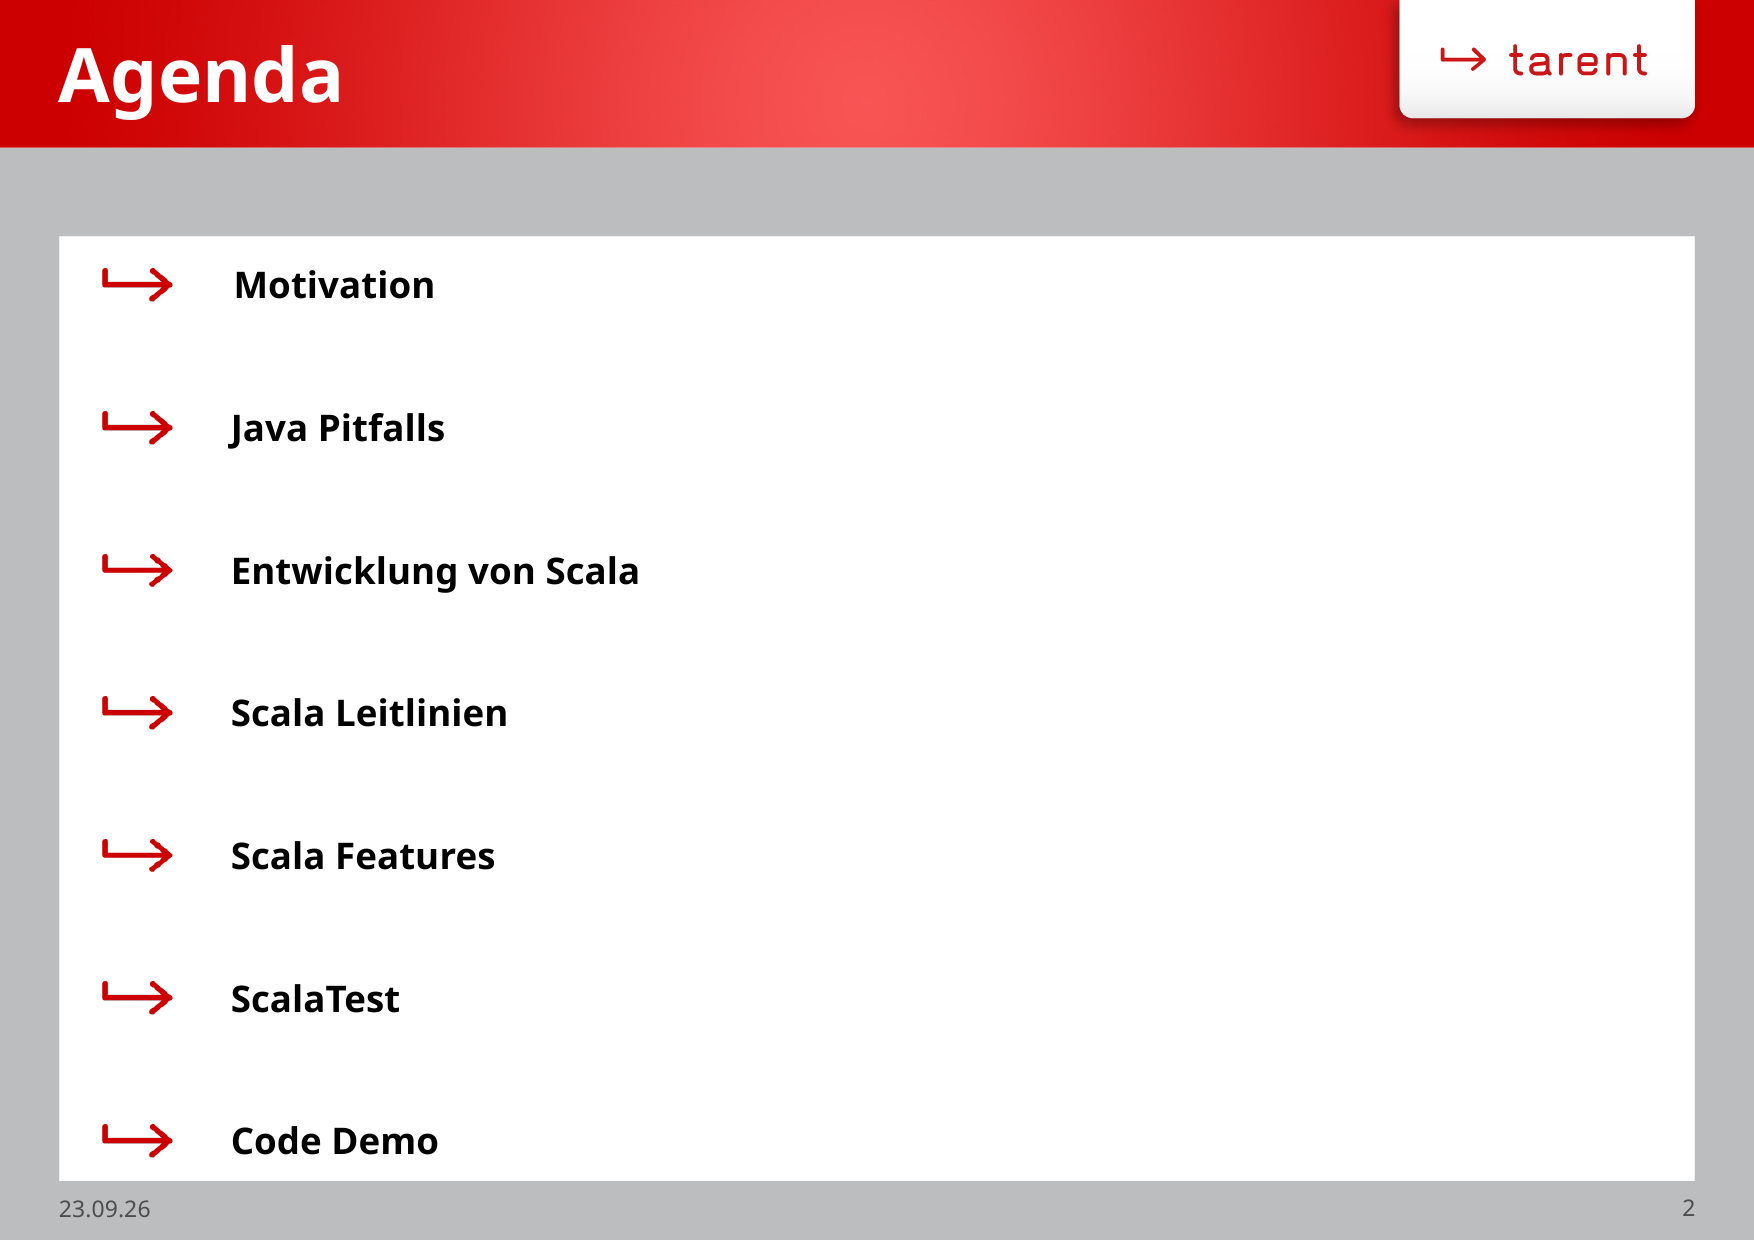

# Agenda
Motivation
Java Pitfalls
Entwicklung von Scala
Scala Leitlinien
Scala Features
ScalaTest
Code Demo